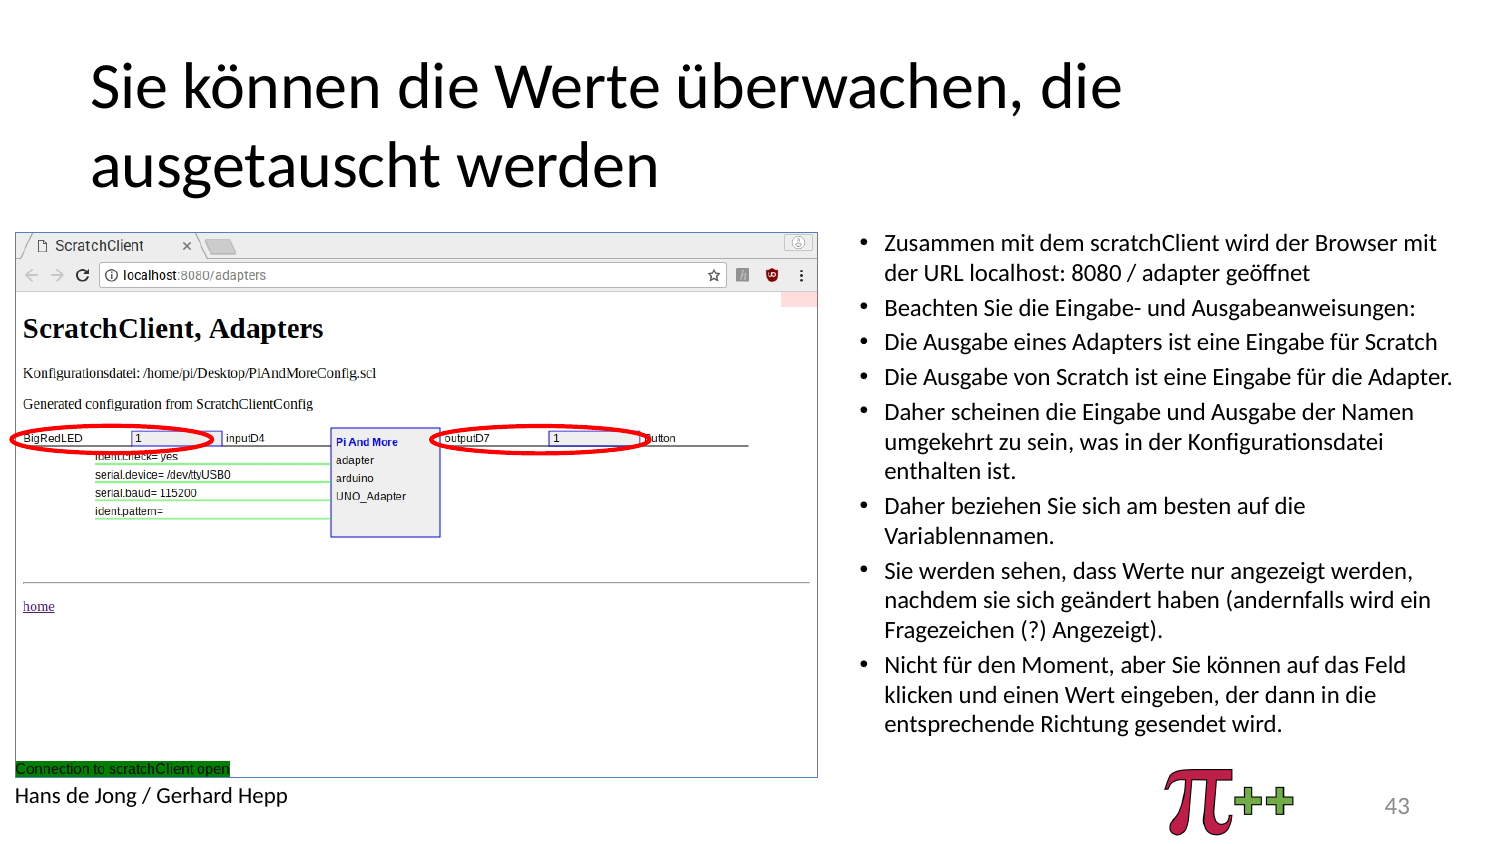

# Sie können die Werte überwachen, die ausgetauscht werden
Zusammen mit dem scratchClient wird der Browser mit der URL localhost: 8080 / adapter geöffnet
Beachten Sie die Eingabe- und Ausgabeanweisungen:
Die Ausgabe eines Adapters ist eine Eingabe für Scratch
Die Ausgabe von Scratch ist eine Eingabe für die Adapter.
Daher scheinen die Eingabe und Ausgabe der Namen umgekehrt zu sein, was in der Konfigurationsdatei enthalten ist.
Daher beziehen Sie sich am besten auf die Variablennamen.
Sie werden sehen, dass Werte nur angezeigt werden, nachdem sie sich geändert haben (andernfalls wird ein Fragezeichen (?) Angezeigt).
Nicht für den Moment, aber Sie können auf das Feld klicken und einen Wert eingeben, der dann in die entsprechende Richtung gesendet wird.